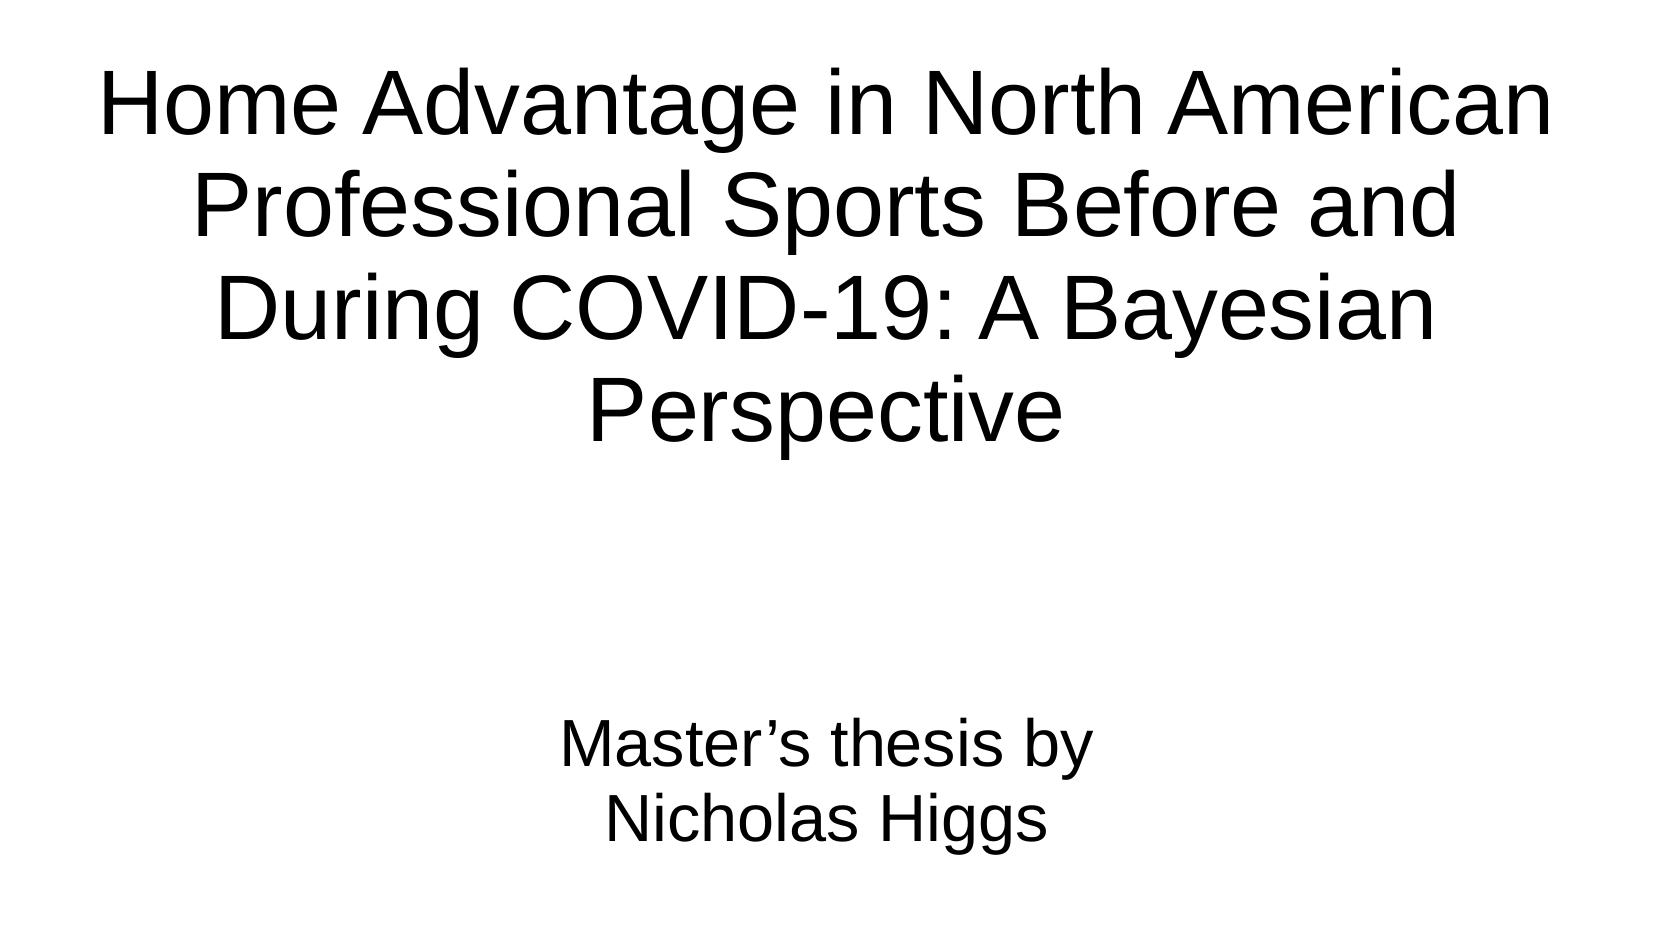

# Home Advantage in North American Professional Sports Before and During COVID-19: A Bayesian Perspective
Master’s thesis by
Nicholas Higgs